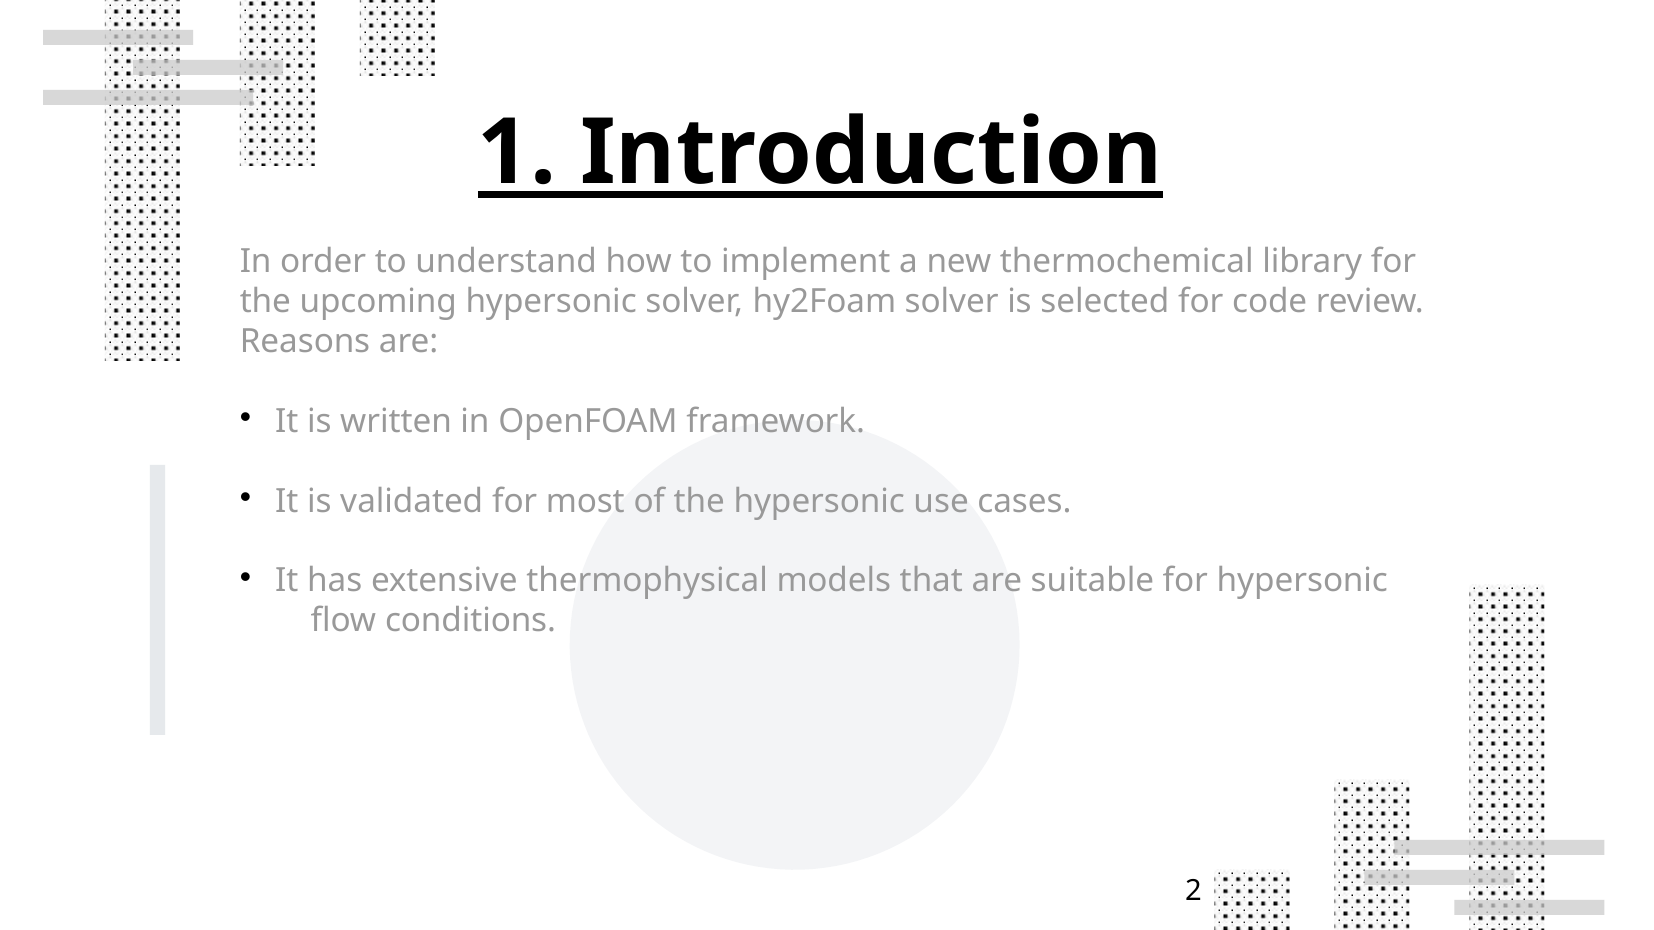

# 1. Introduction
In order to understand how to implement a new thermochemical library for the upcoming hypersonic solver, hy2Foam solver is selected for code review. Reasons are:
It is written in OpenFOAM framework.
It is validated for most of the hypersonic use cases.
It has extensive thermophysical models that are suitable for hypersonic flow conditions.
2